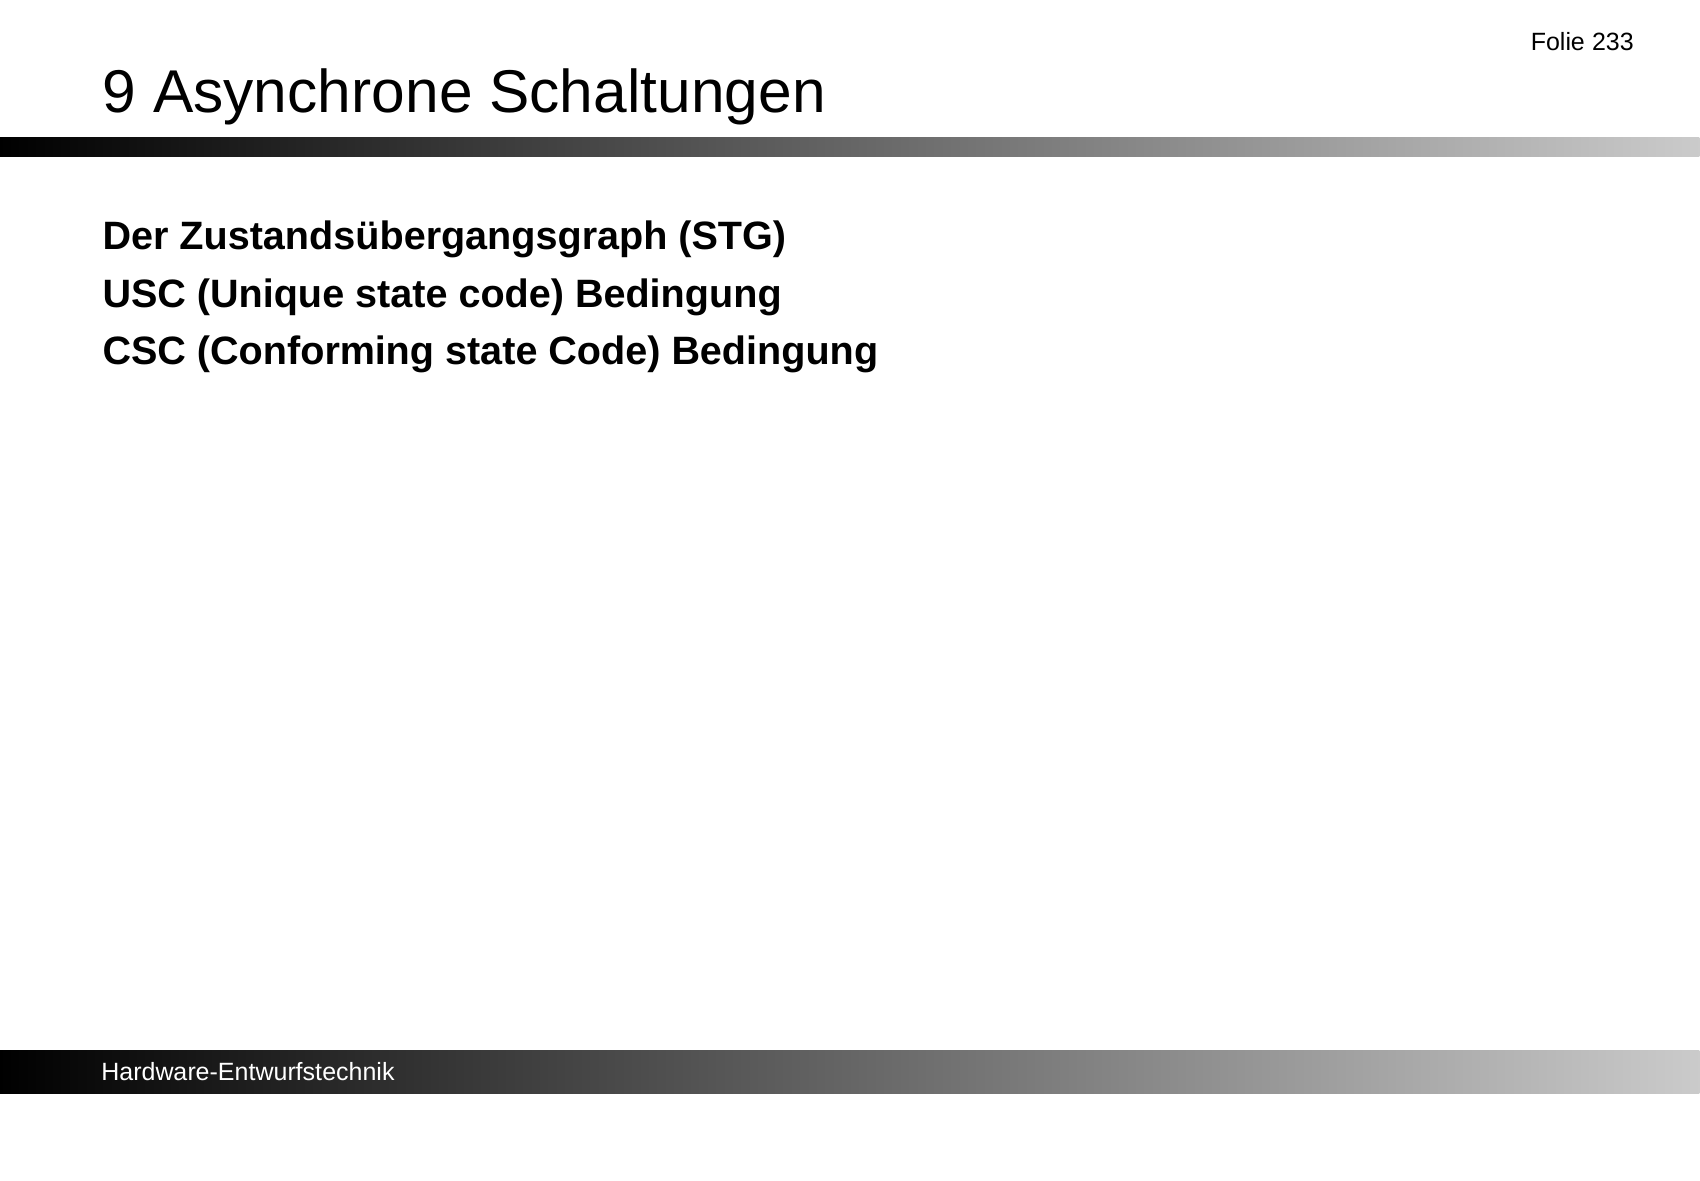

# 9 Asynchrone Schaltungen
Der Zustandsübergangsgraph (STG)
USC (Unique state code) Bedingung
CSC (Conforming state Code) Bedingung